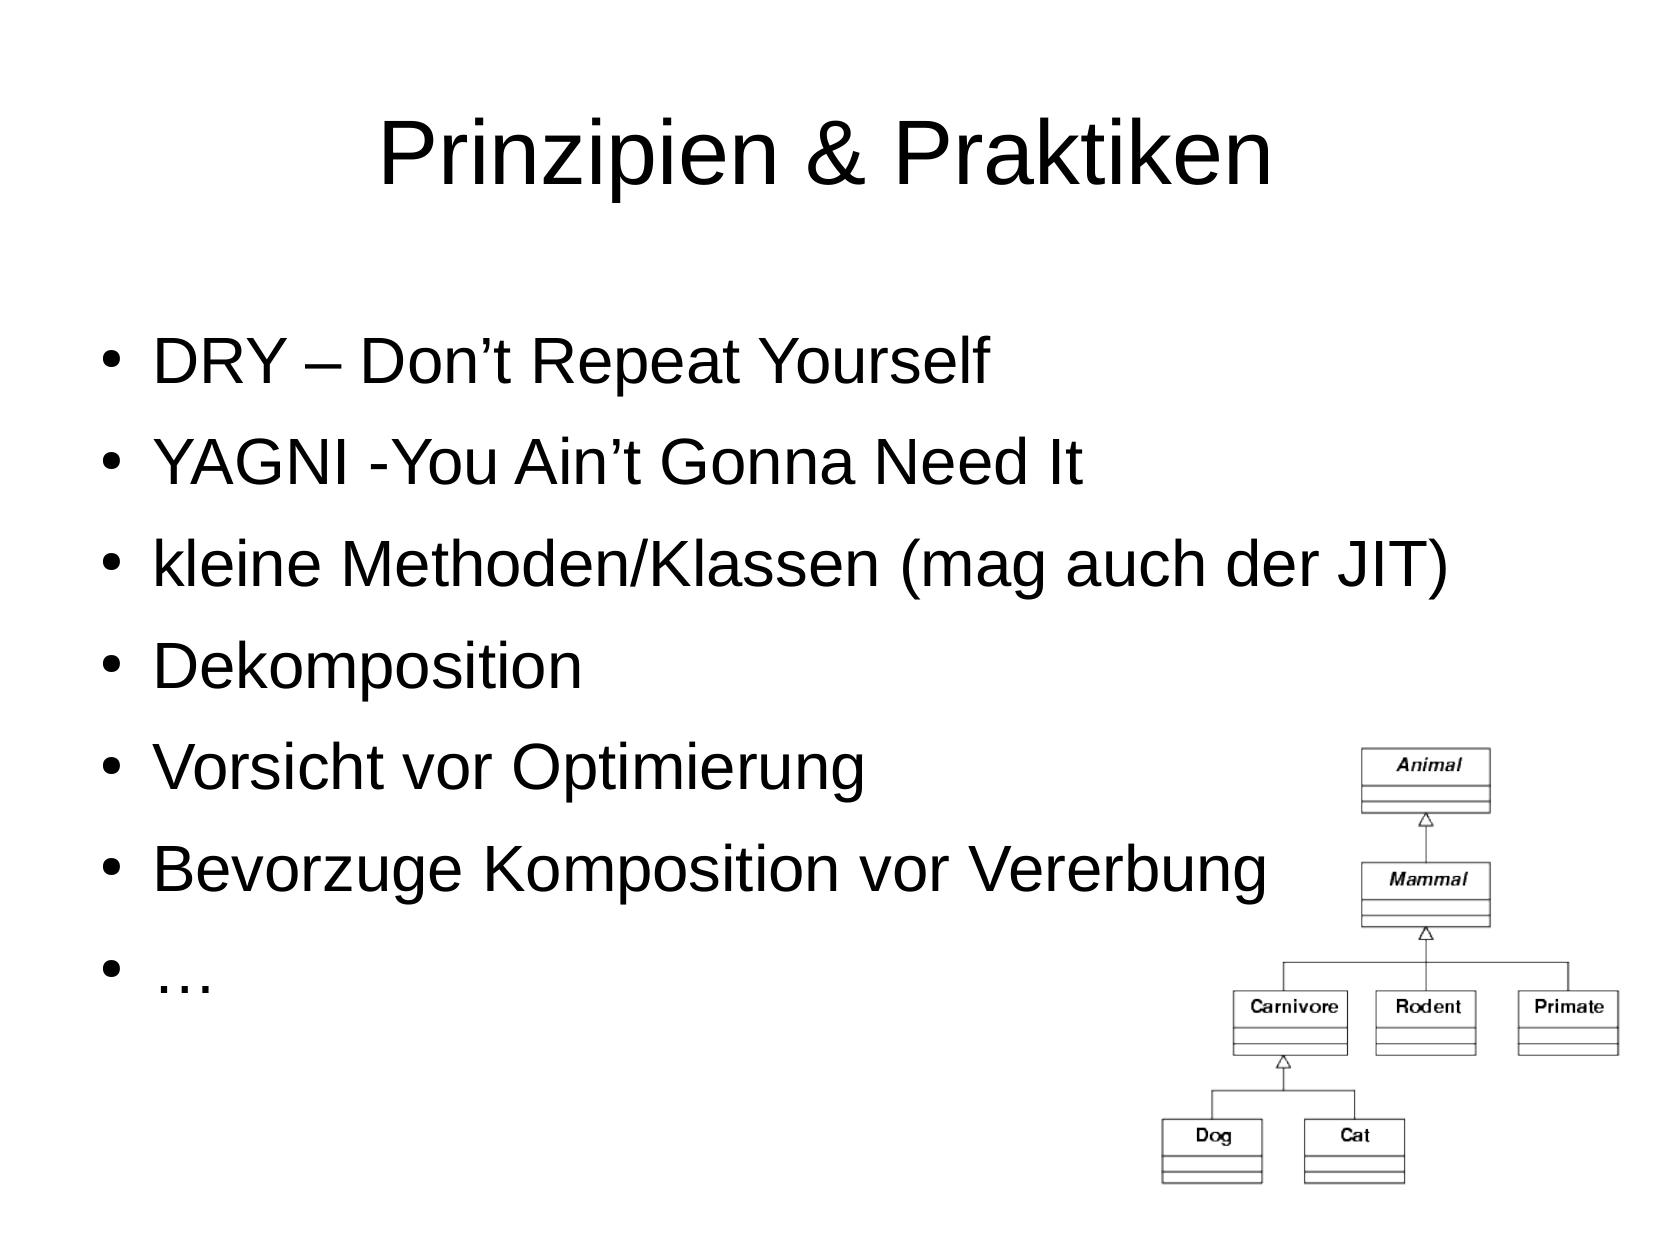

# Prinzipien & Praktiken
DRY – Don’t Repeat Yourself
YAGNI -You Ain’t Gonna Need It
kleine Methoden/Klassen (mag auch der JIT)
Dekomposition
Vorsicht vor Optimierung
Bevorzuge Komposition vor Vererbung
…